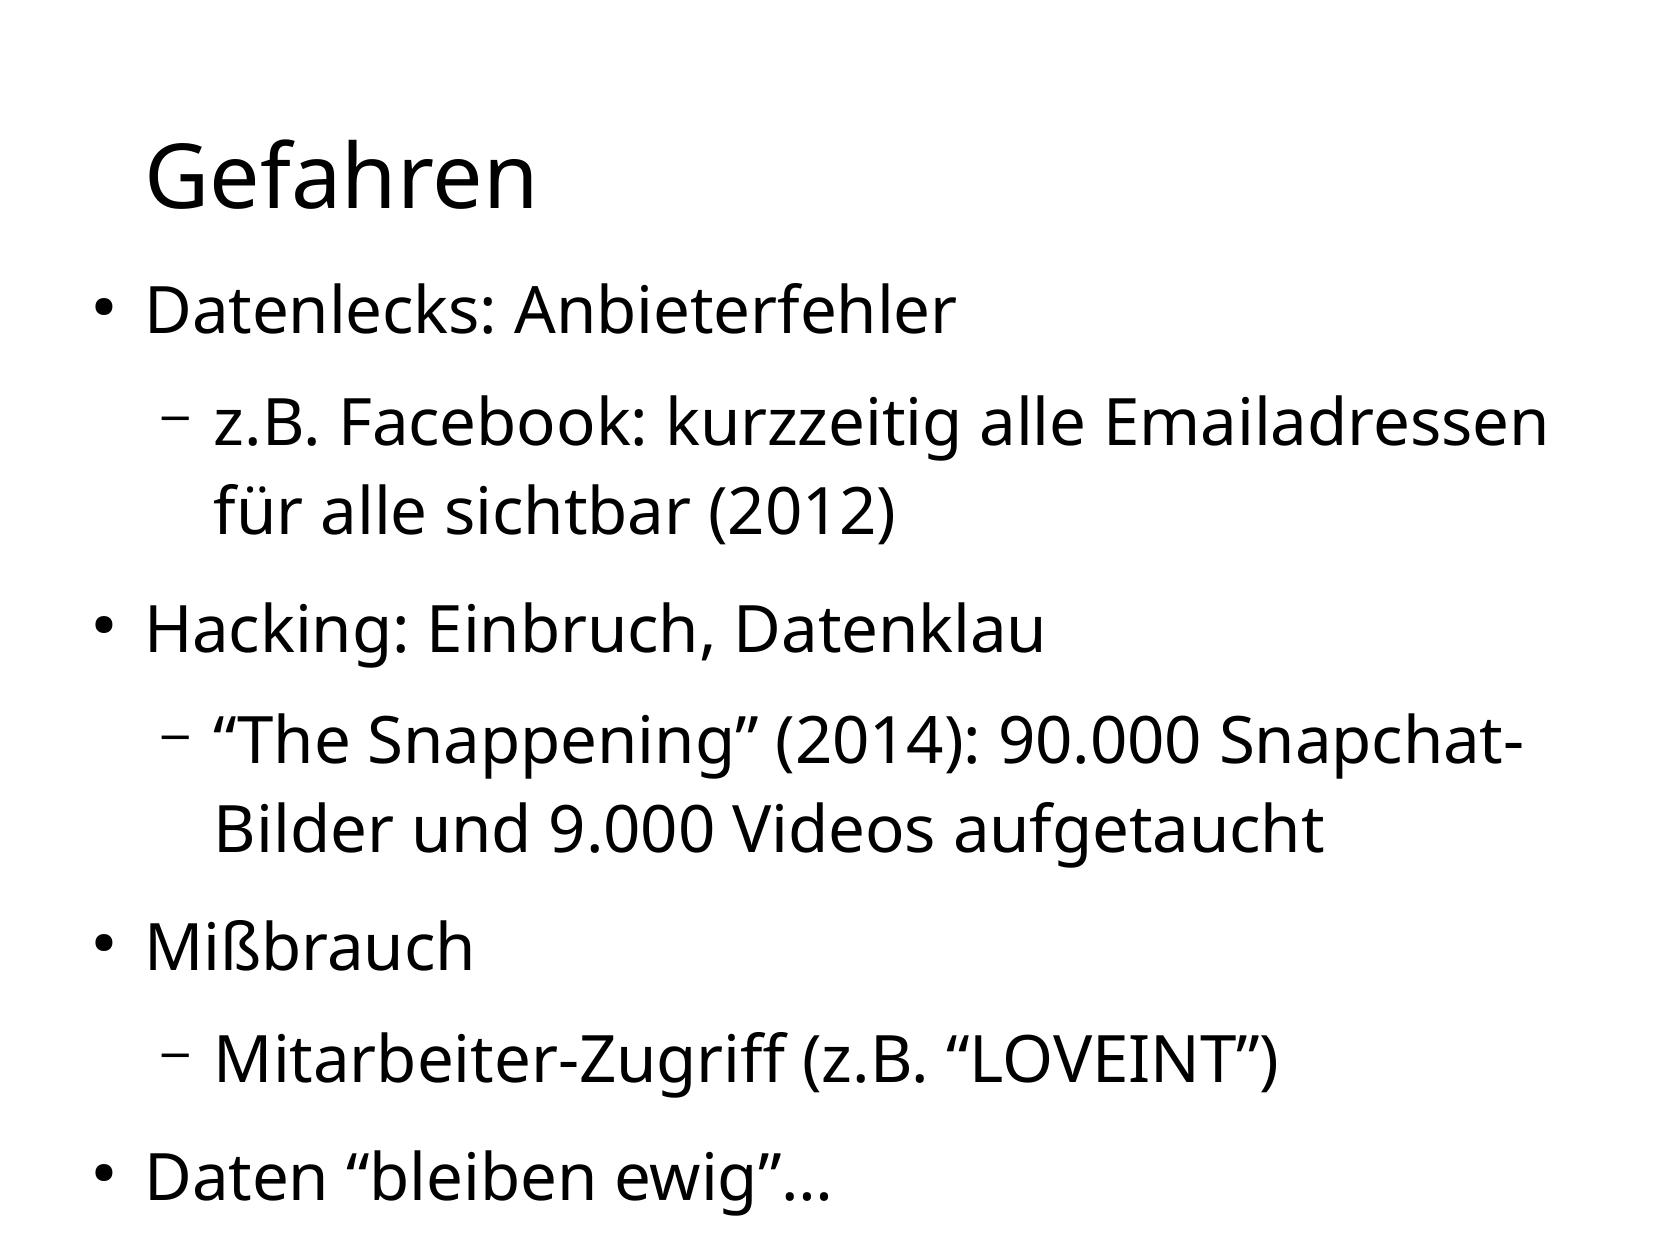

# Gefahren
Datenlecks: Anbieterfehler
z.B. Facebook: kurzzeitig alle Emailadressen für alle sichtbar (2012)
Hacking: Einbruch, Datenklau
“The Snappening” (2014): 90.000 Snapchat-Bilder und 9.000 Videos aufgetaucht
Mißbrauch
Mitarbeiter-Zugriff (z.B. “LOVEINT”)
Daten “bleiben ewig”…